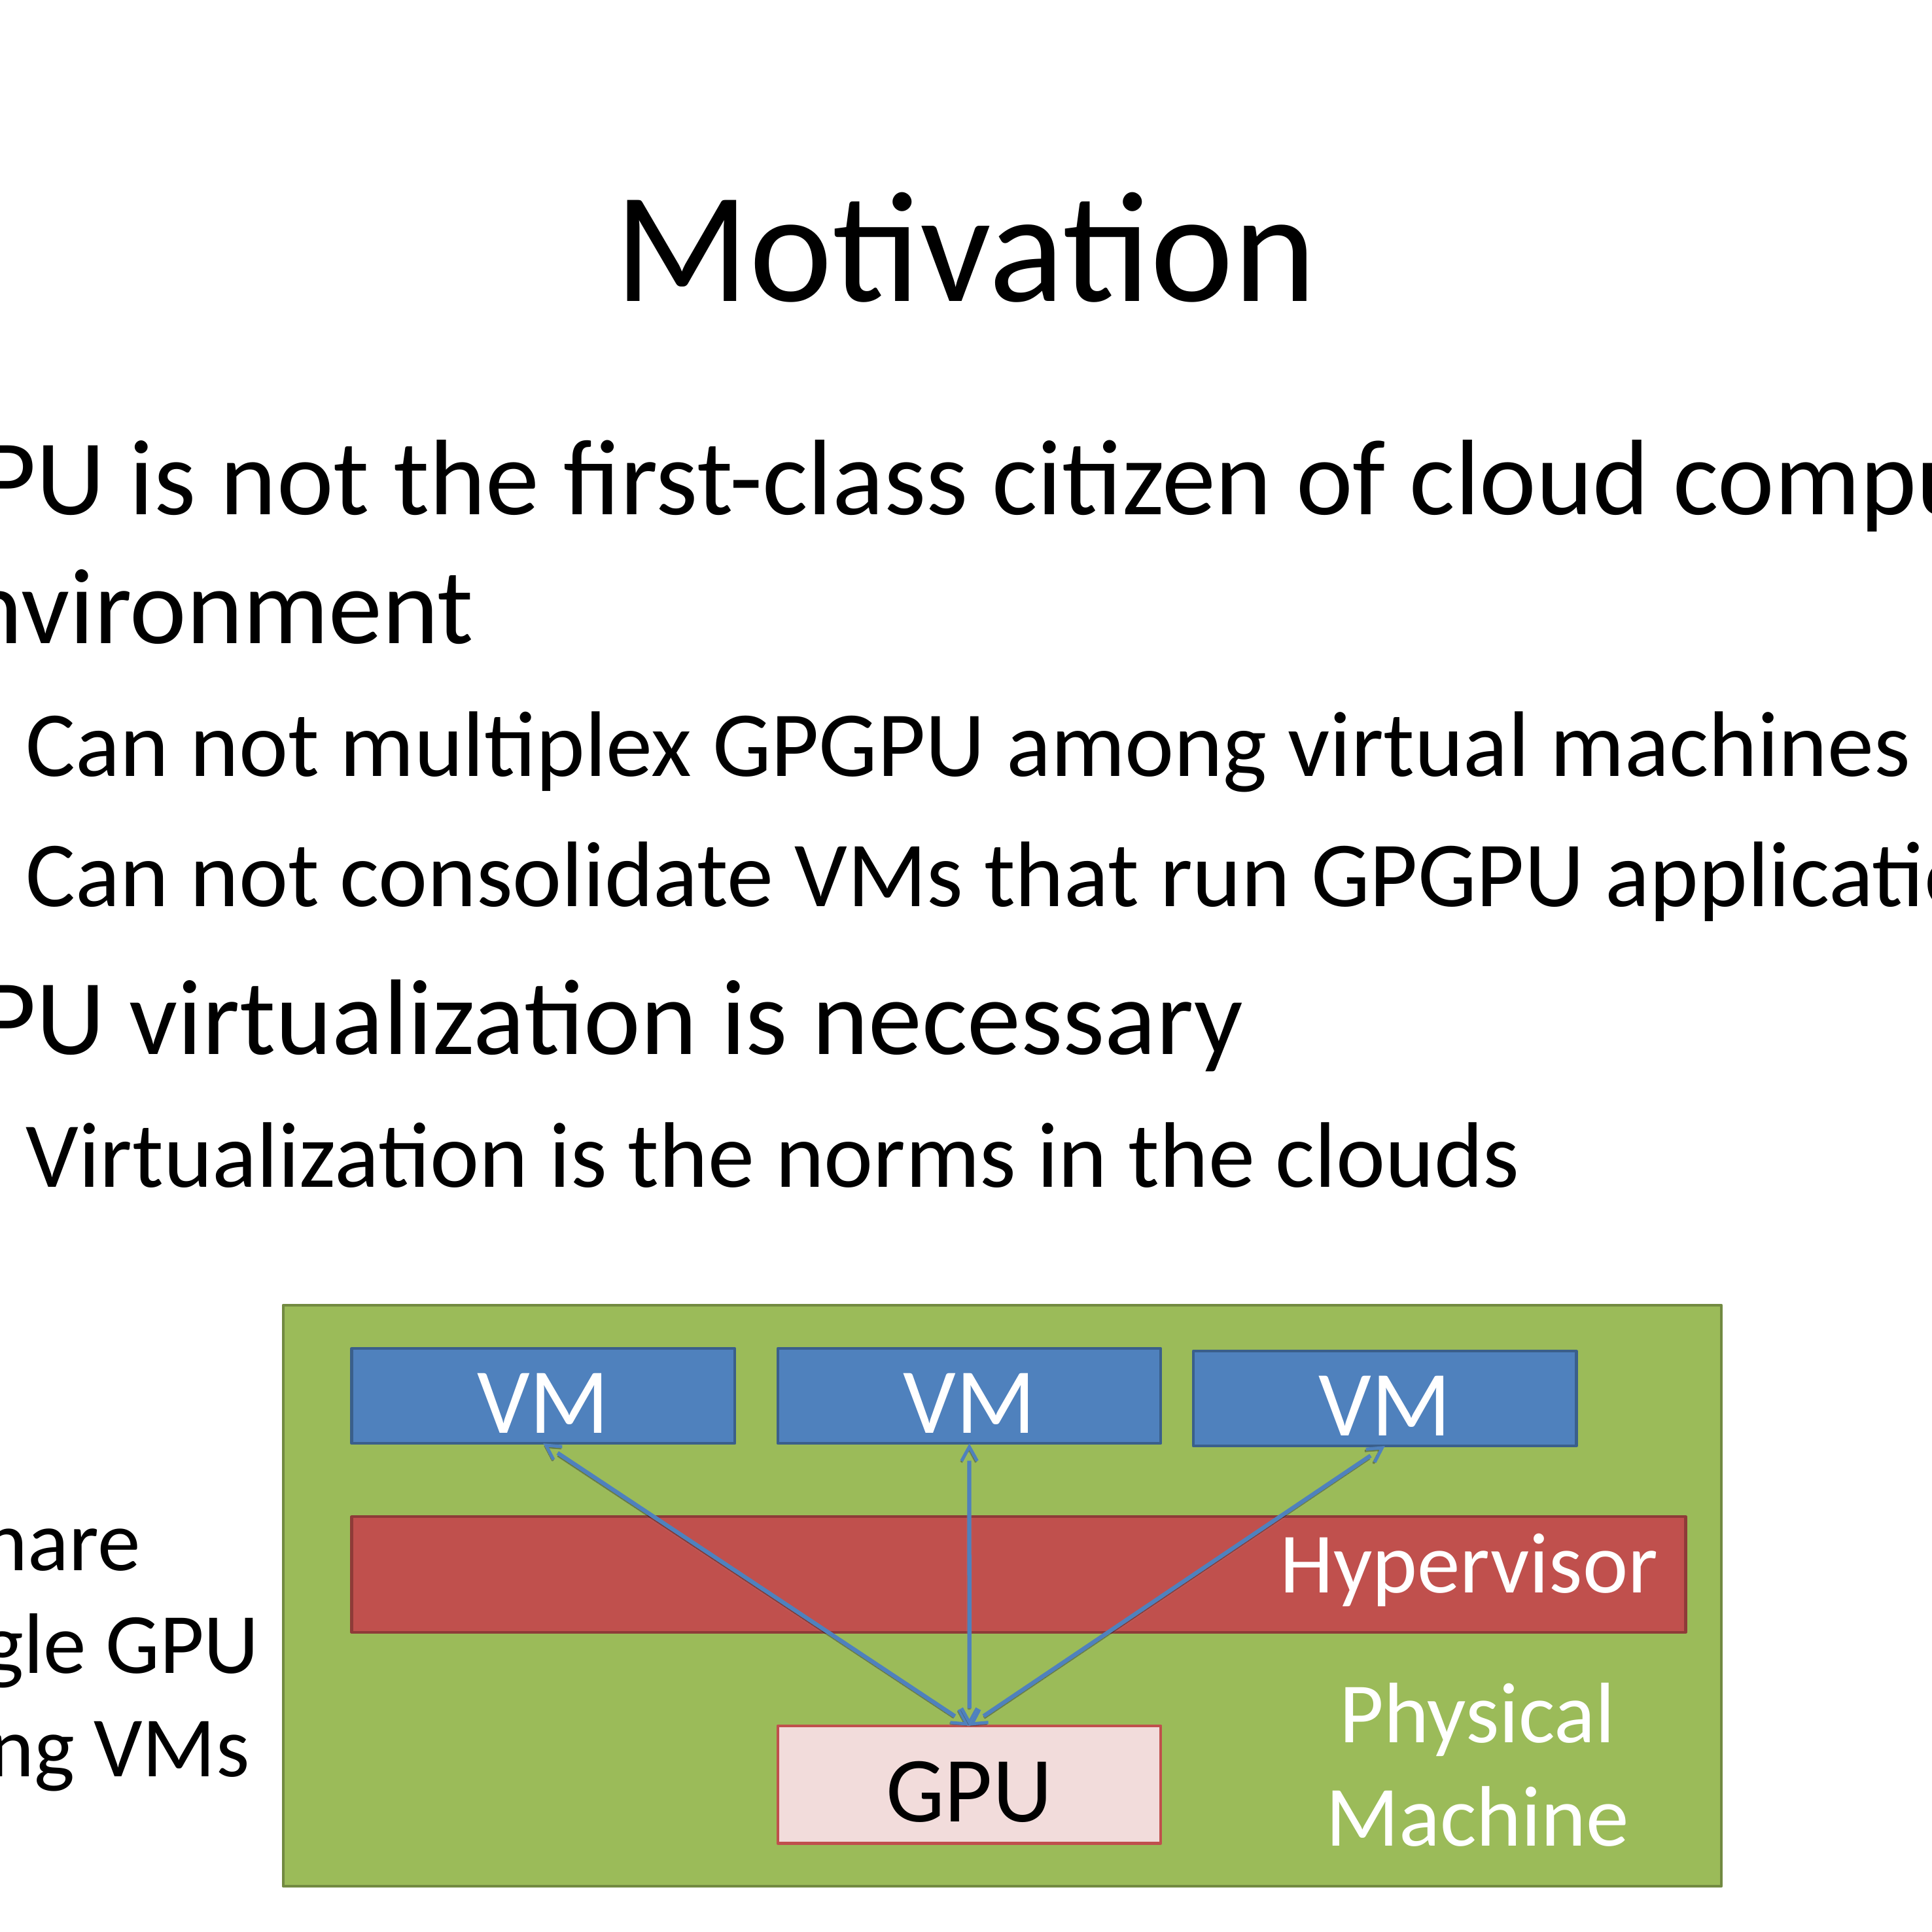

# Motivation
GPU is not the first-class citizen of cloud computing environment
Can not multiplex GPGPU among virtual machines (VM)
Can not consolidate VMs that run GPGPU applications
GPU virtualization is necessary
Virtualization is the norms in the clouds
VM
VM
VM
Share
a single GPU
among VMs
Hypervisor
Physical
Machine
GPU